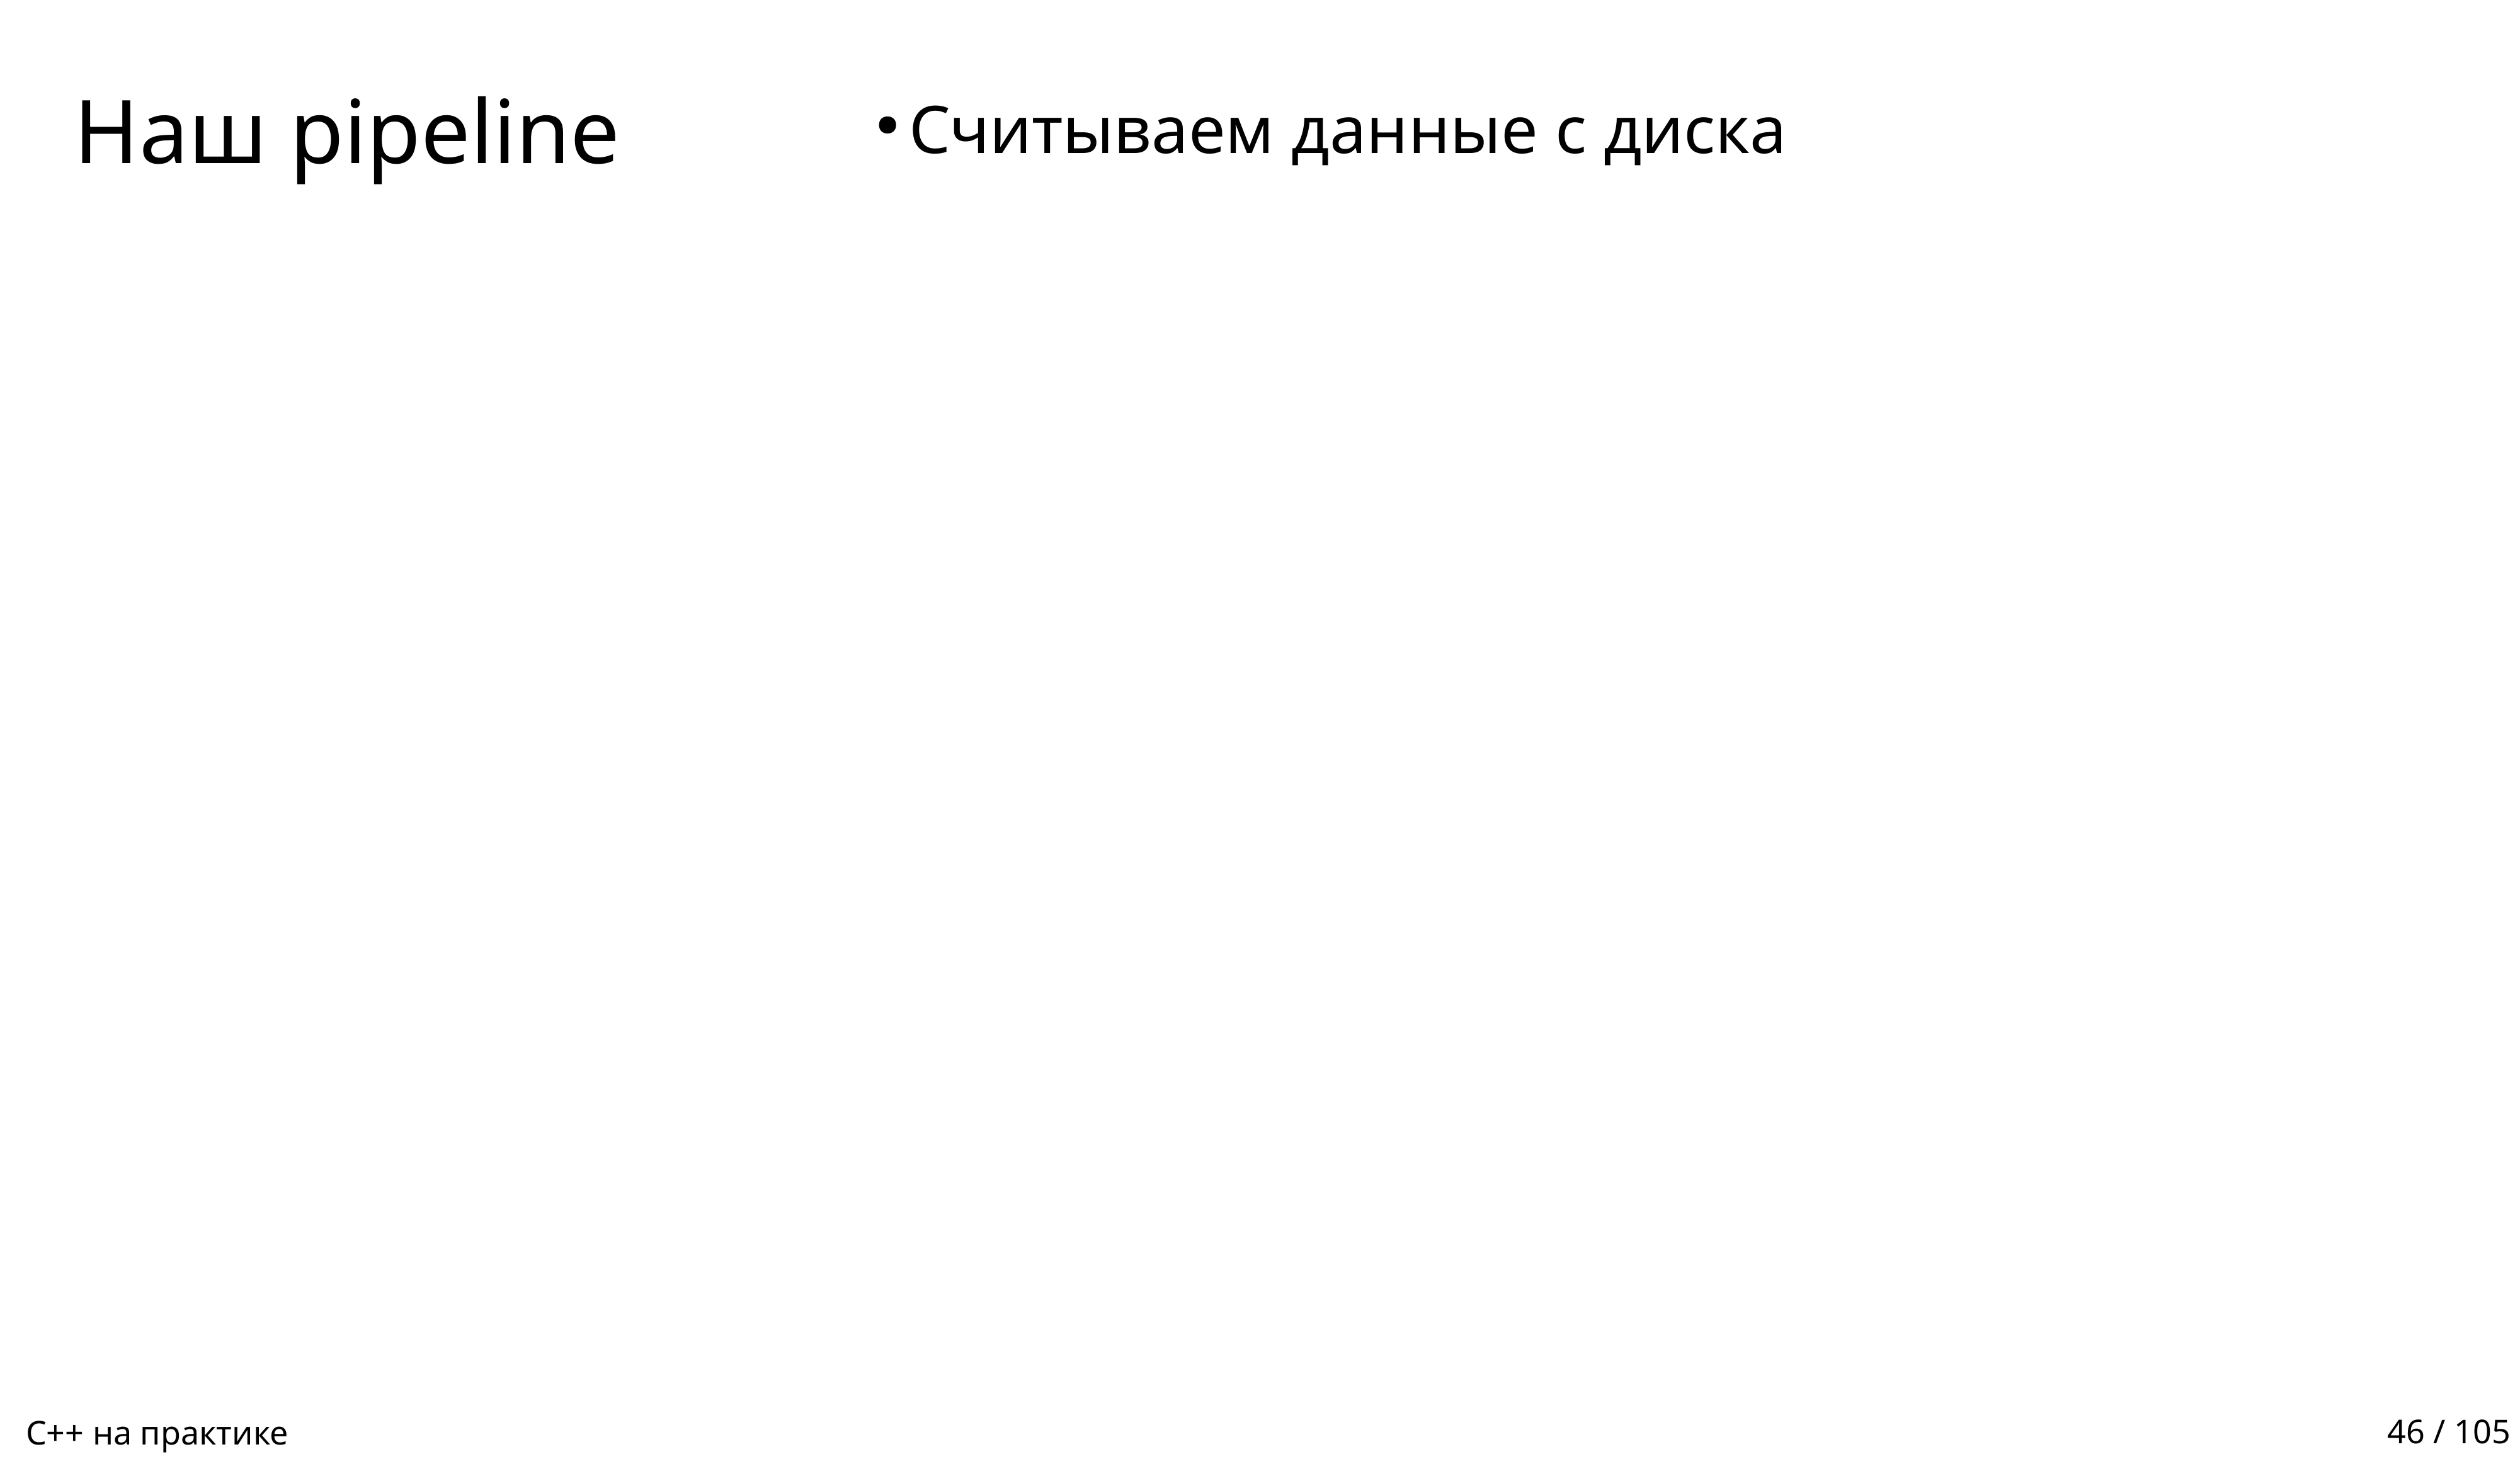

# Наш pipeline
Считываем данные с диска
C++ на практике